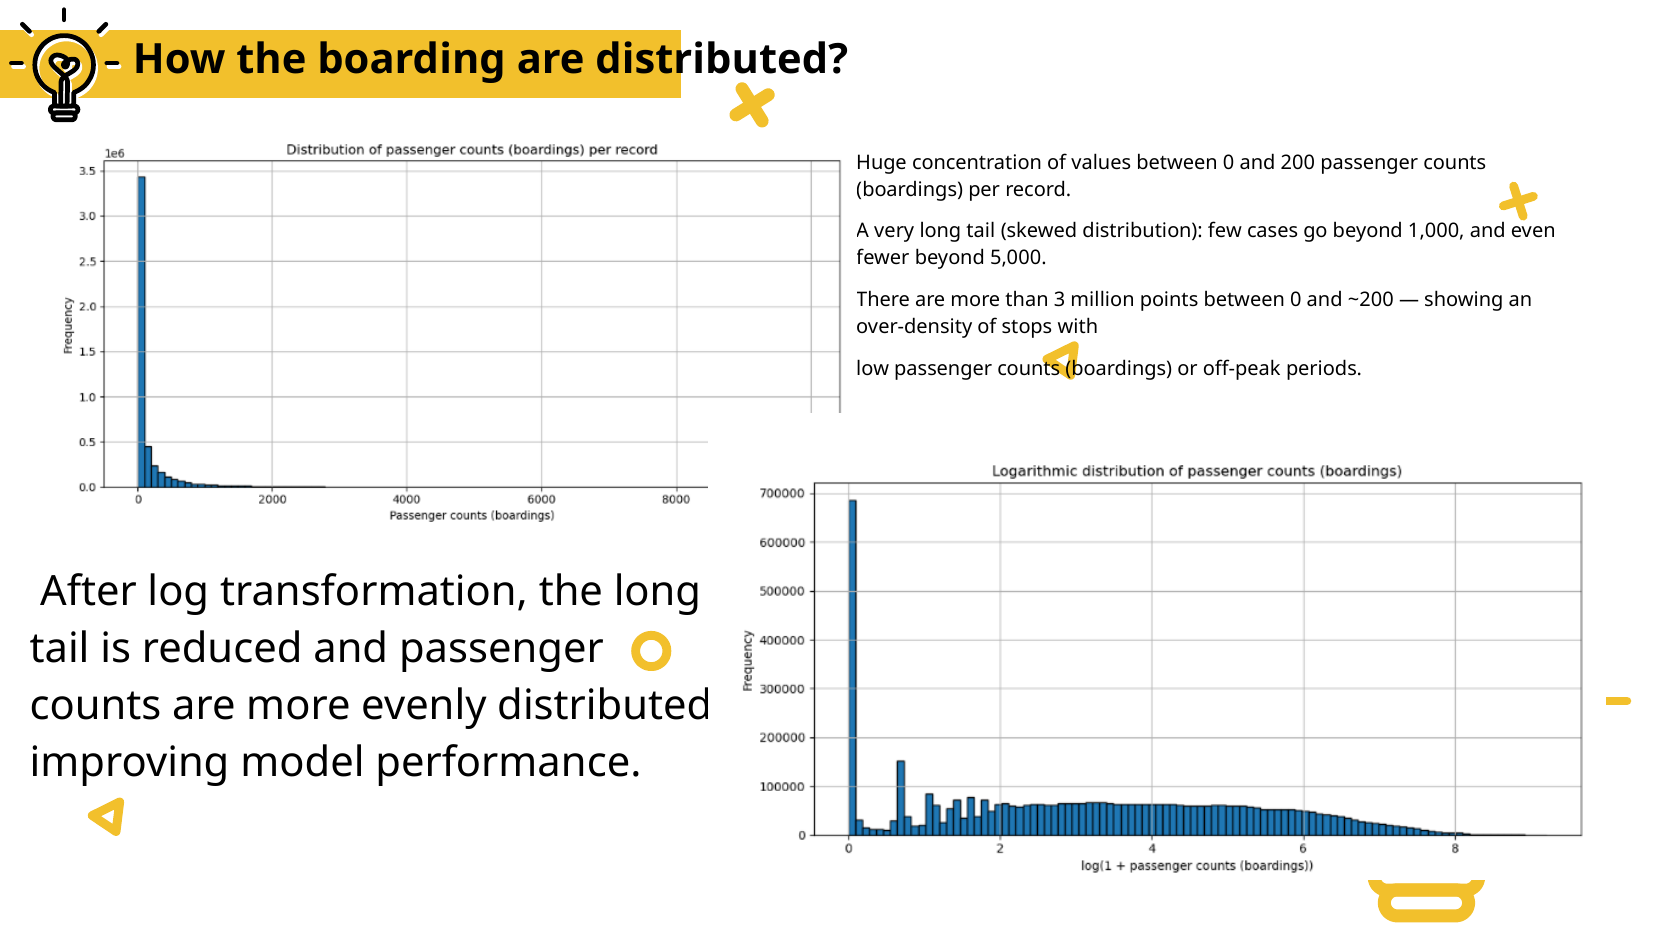

# How the boarding are distributed?
Huge concentration of values between 0 and 200 passenger counts (boardings) per record.
A very long tail (skewed distribution): few cases go beyond 1,000, and even fewer beyond 5,000.
There are more than 3 million points between 0 and ~200 — showing an over-density of stops with
low passenger counts (boardings) or off-peak periods.
 After log transformation, the long tail is reduced and passenger counts are more evenly distributed, improving model performance.